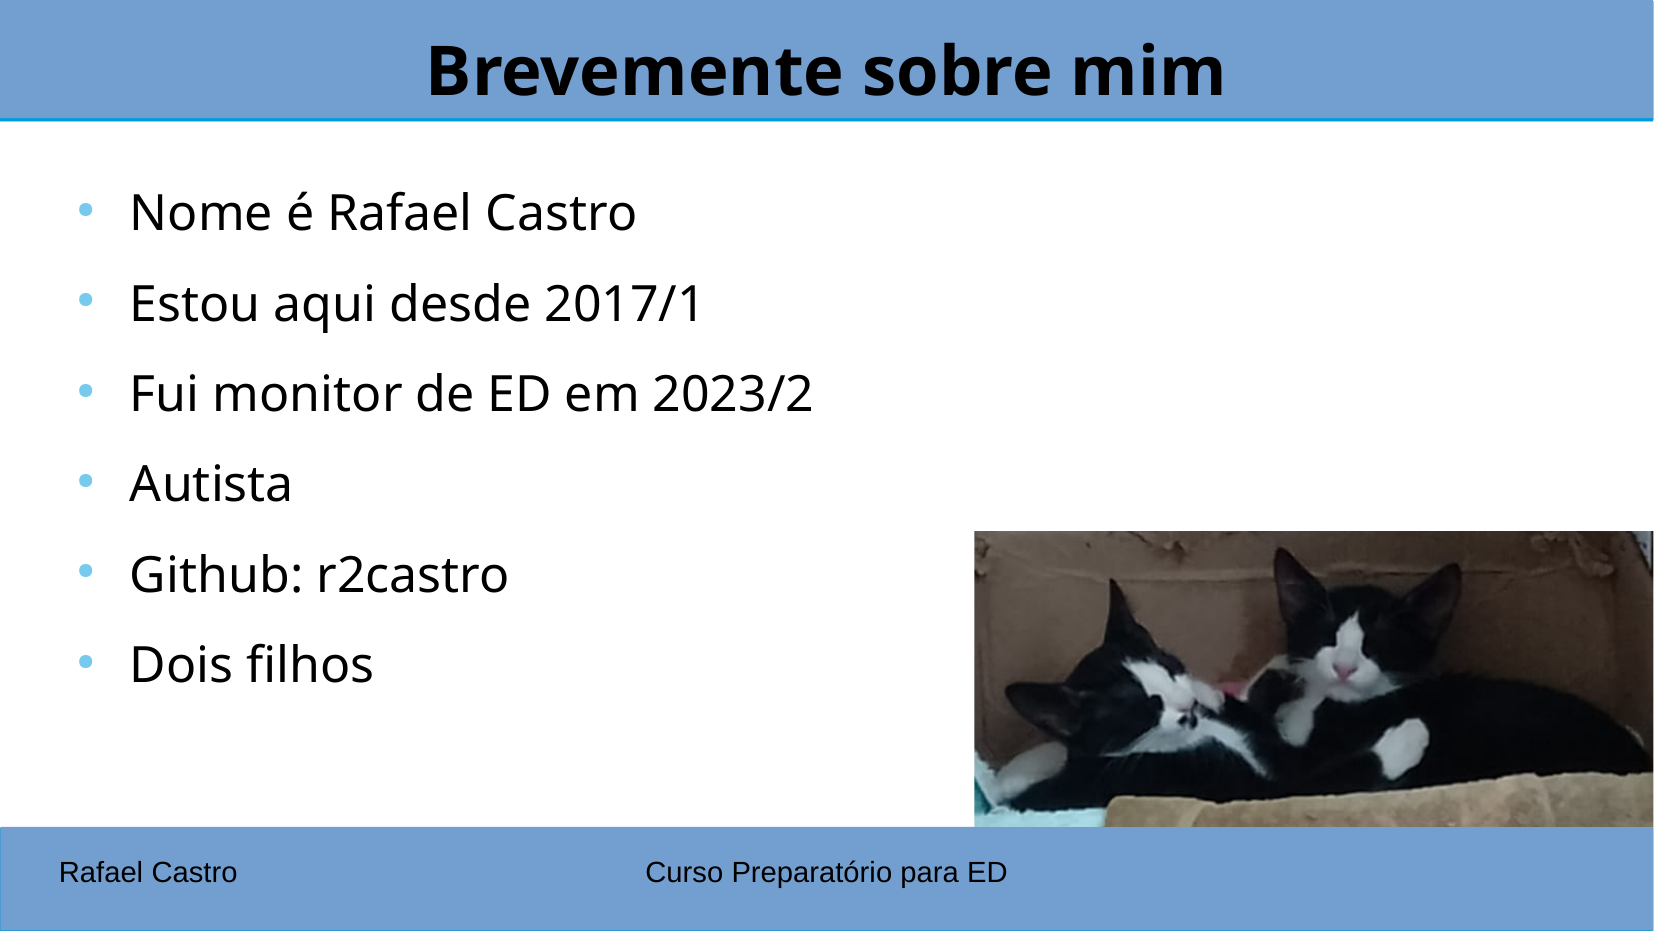

# Brevemente sobre mim
Nome é Rafael Castro
Estou aqui desde 2017/1
Fui monitor de ED em 2023/2
Autista
Github: r2castro
Dois filhos
Curso Preparatório para ED